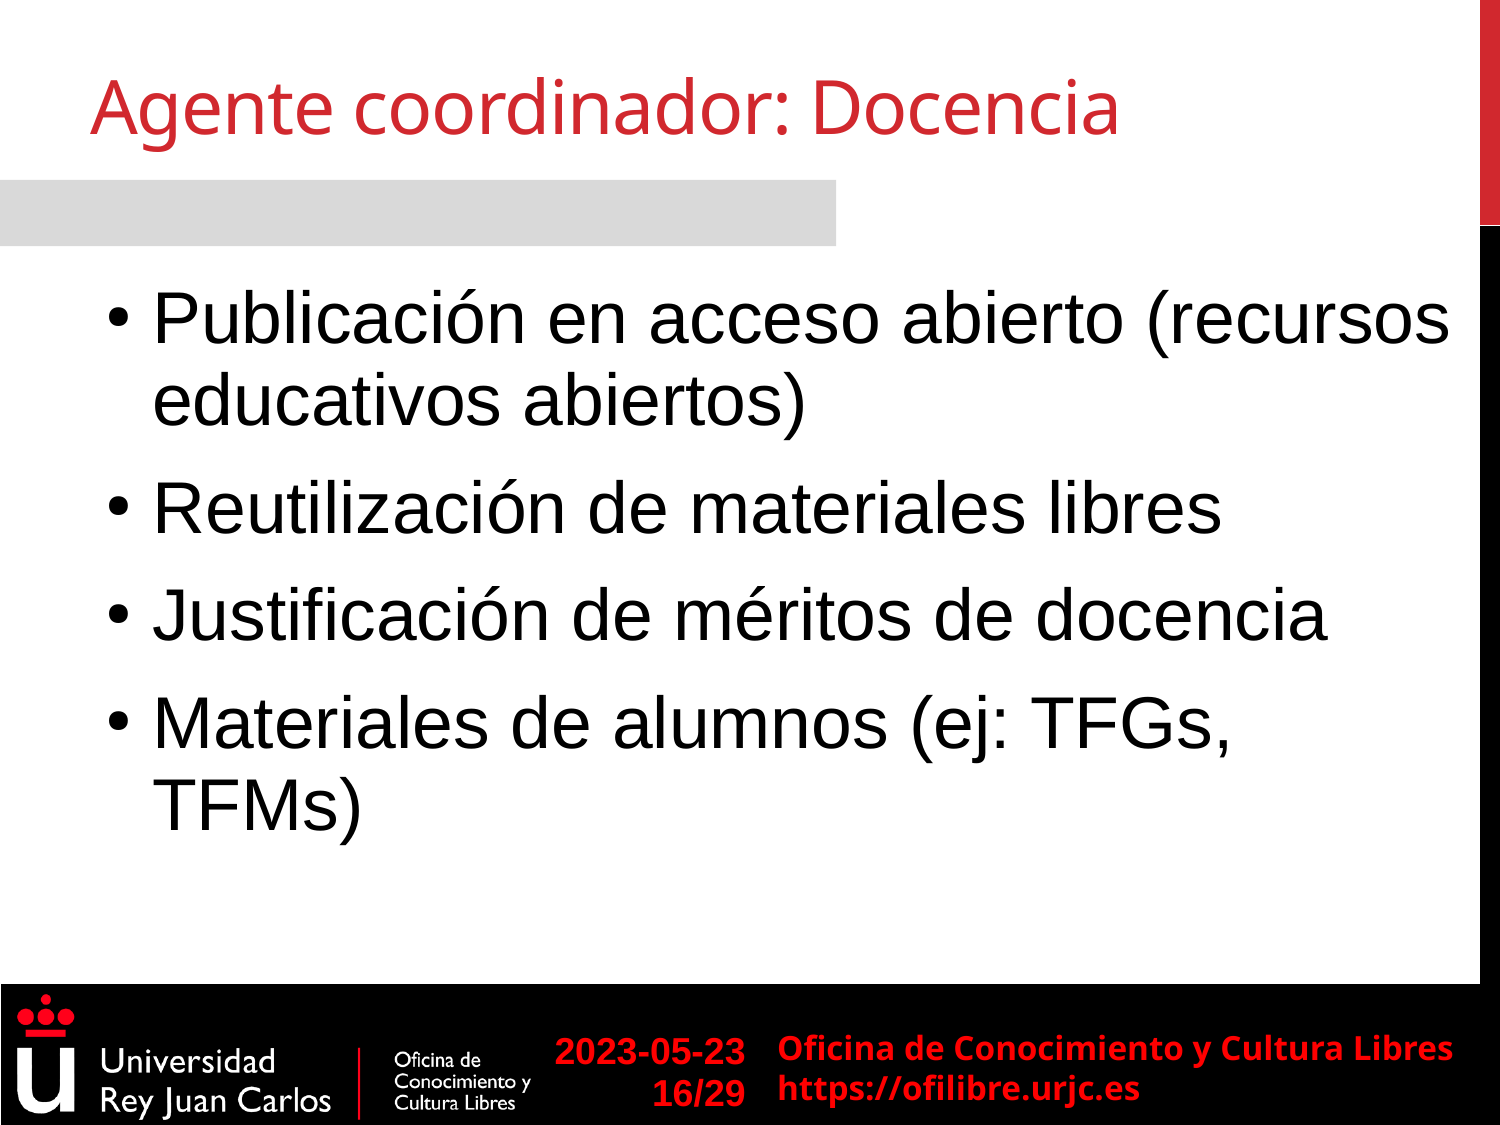

Agente coordinador: Docencia
# Publicación en acceso abierto (recursos educativos abiertos)
Reutilización de materiales libres
Justificación de méritos de docencia
Materiales de alumnos (ej: TFGs, TFMs)